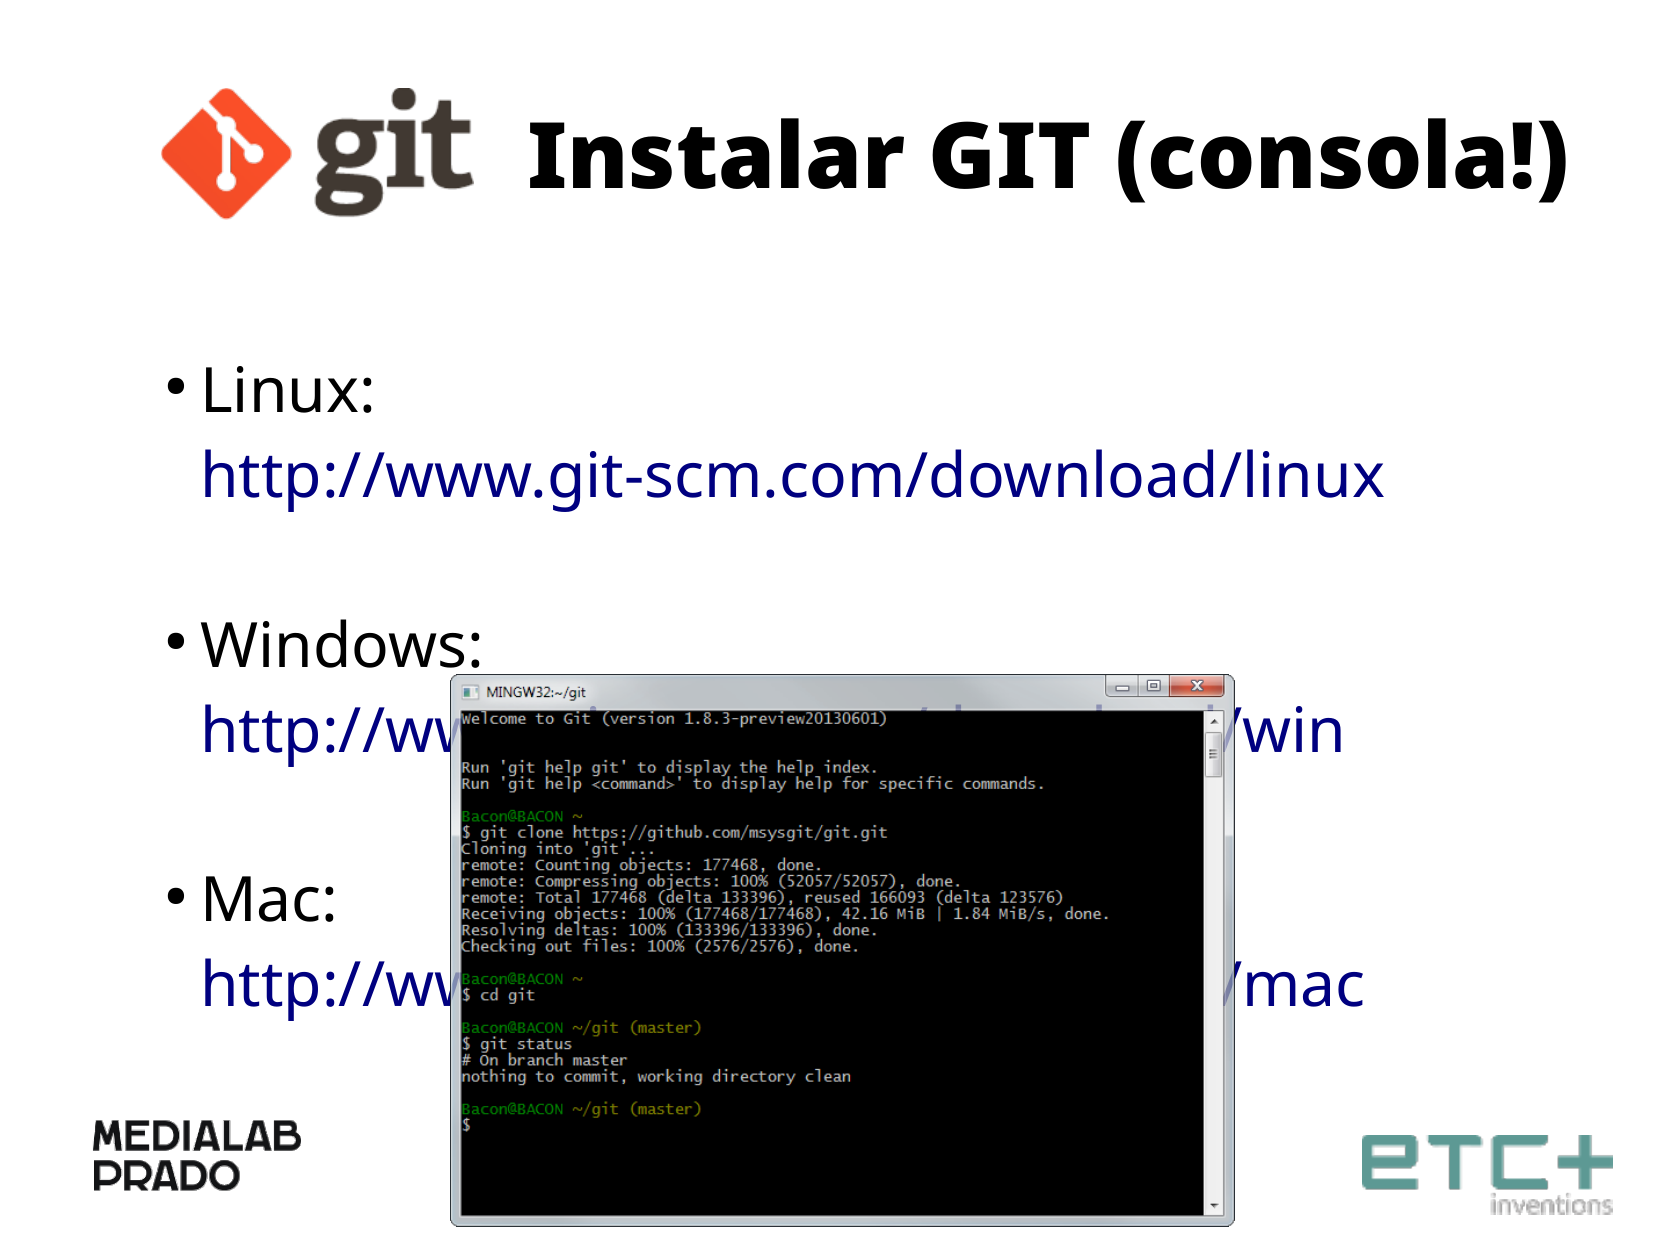

# Instalar GIT (consola!)
Linux: http://www.git-scm.com/download/linux
Windows:http://www.git-scm.com/download/win
Mac: http://www.git-scm.com/download/mac